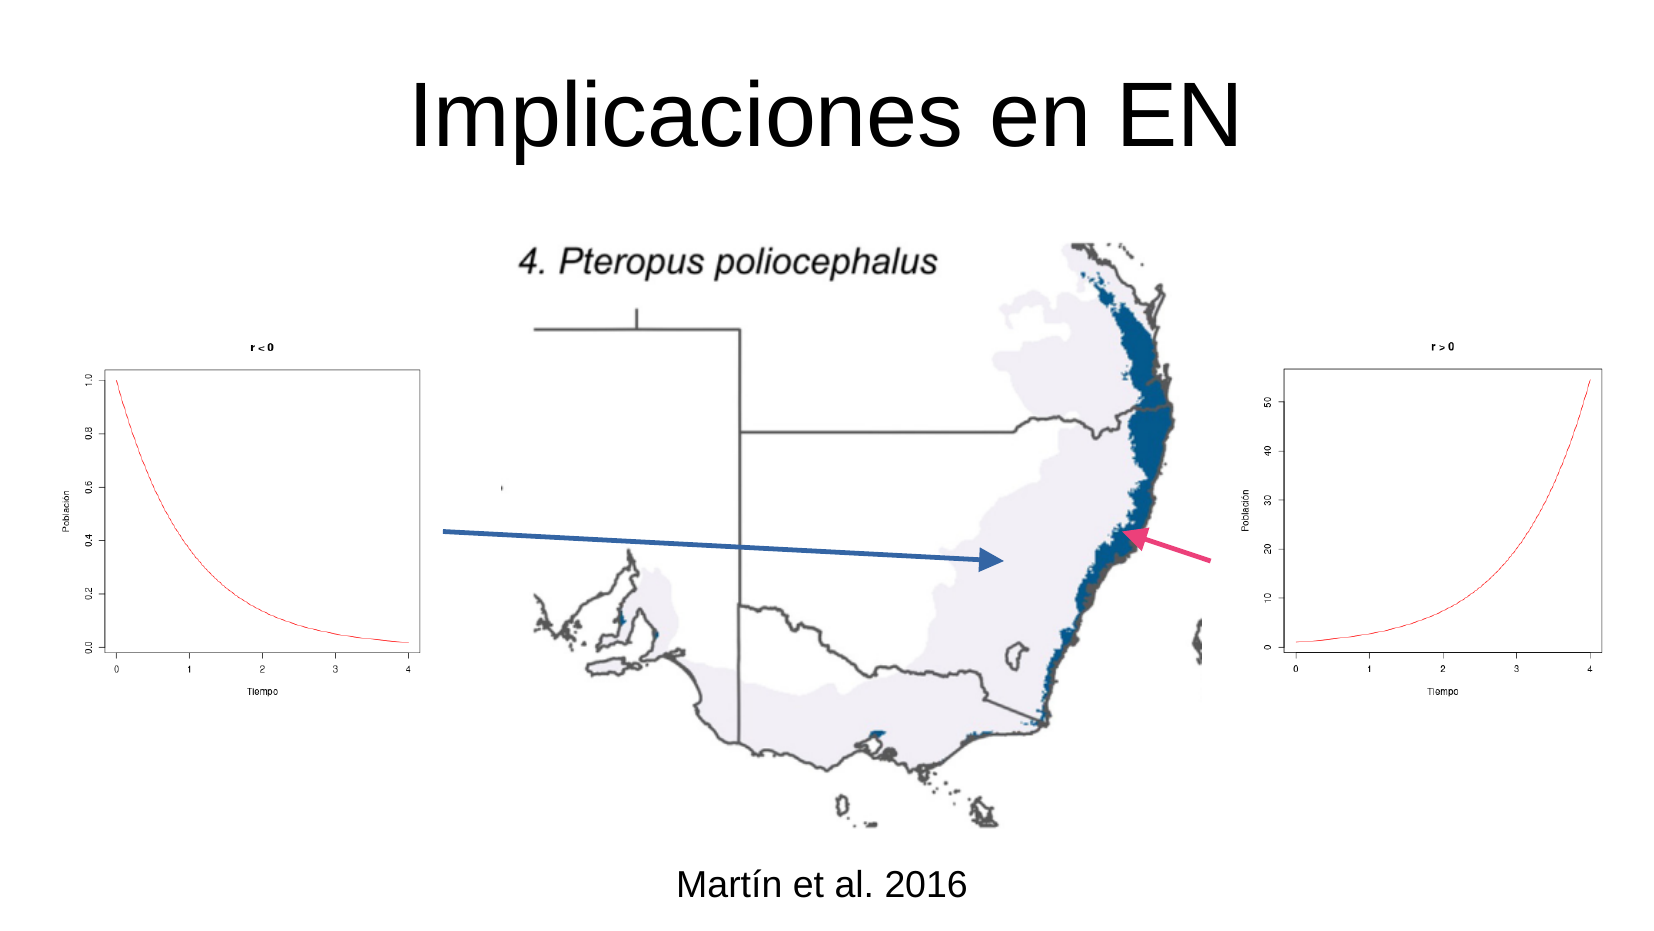

# Implicaciones en EN
Martín et al. 2016